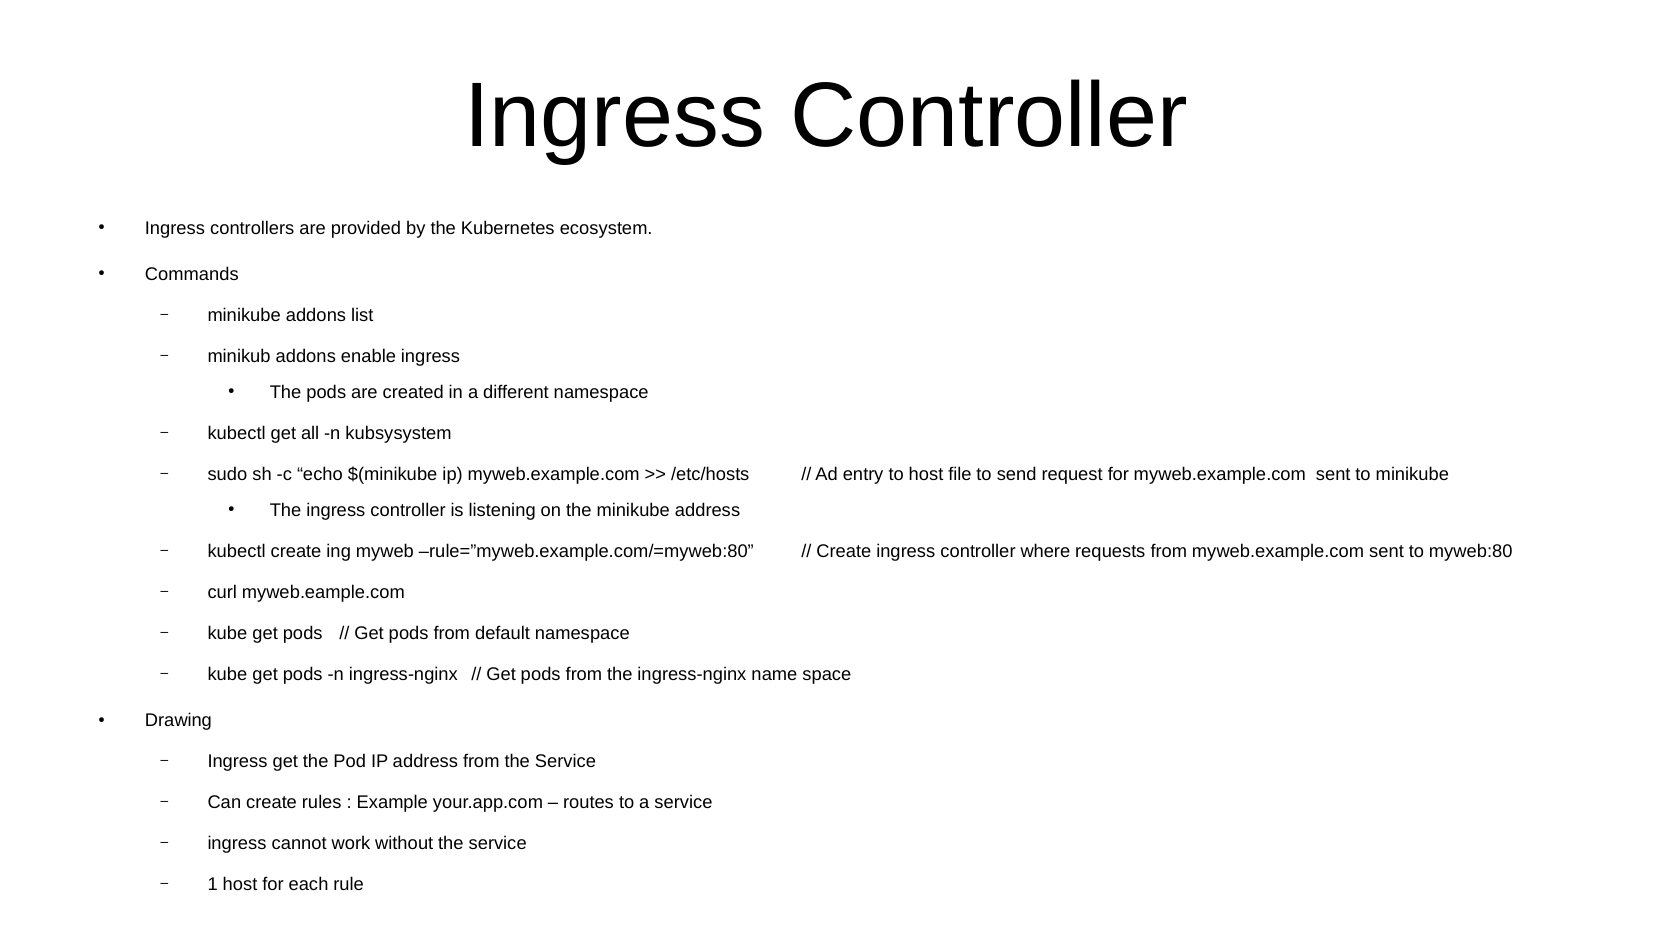

# Ingress Controller
Ingress controllers are provided by the Kubernetes ecosystem.
Commands
minikube addons list
minikub addons enable ingress
The pods are created in a different namespace
kubectl get all -n kubsysystem
sudo sh -c “echo $(minikube ip) myweb.example.com >> /etc/hosts	// Ad entry to host file to send request for myweb.example.com sent to minikube
The ingress controller is listening on the minikube address
kubectl create ing myweb –rule=”myweb.example.com/=myweb:80”	// Create ingress controller where requests from myweb.example.com sent to myweb:80
curl myweb.eample.com
kube get pods			// Get pods from default namespace
kube get pods -n ingress-nginx			// Get pods from the ingress-nginx name space
Drawing
Ingress get the Pod IP address from the Service
Can create rules : Example your.app.com – routes to a service
ingress cannot work without the service
1 host for each rule